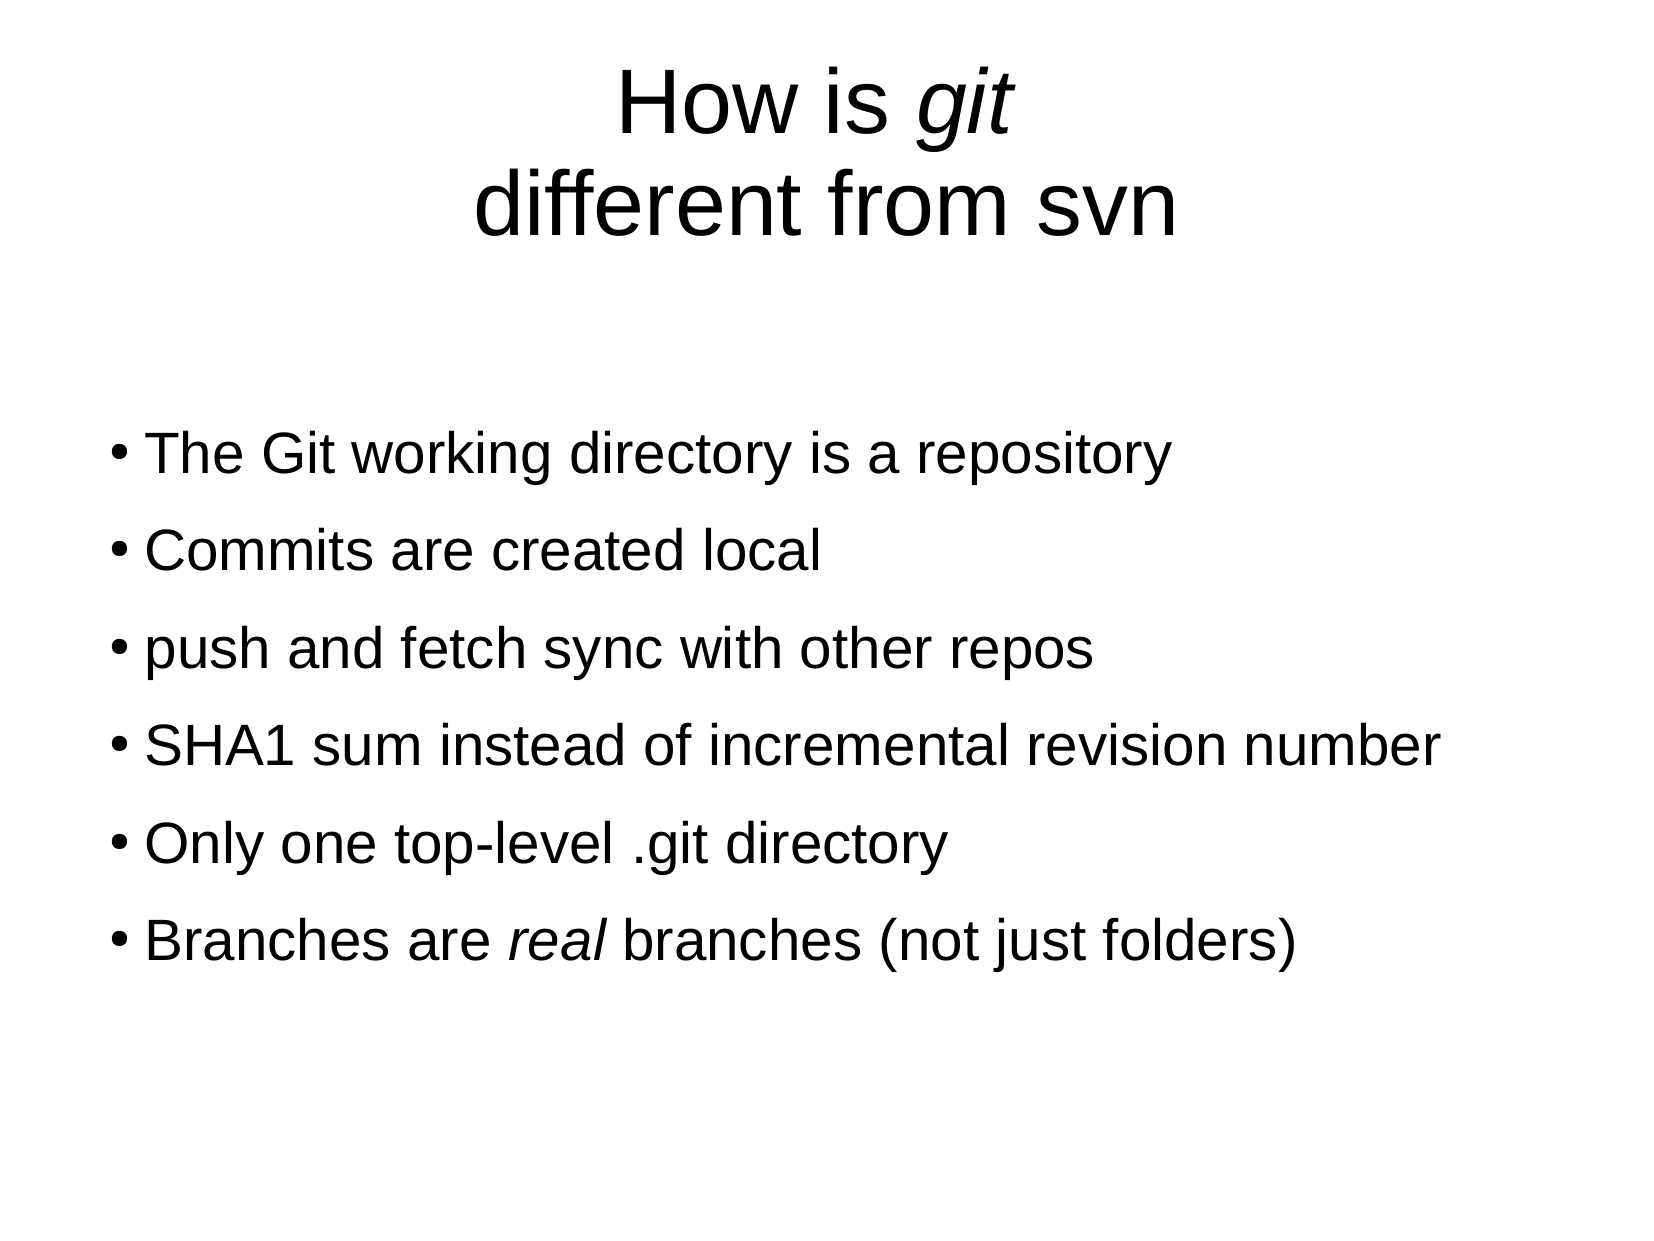

# How is git different from svn
The Git working directory is a repository
Commits are created local
push and fetch sync with other repos
SHA1 sum instead of incremental revision number
Only one top-level .git directory
Branches are real branches (not just folders)